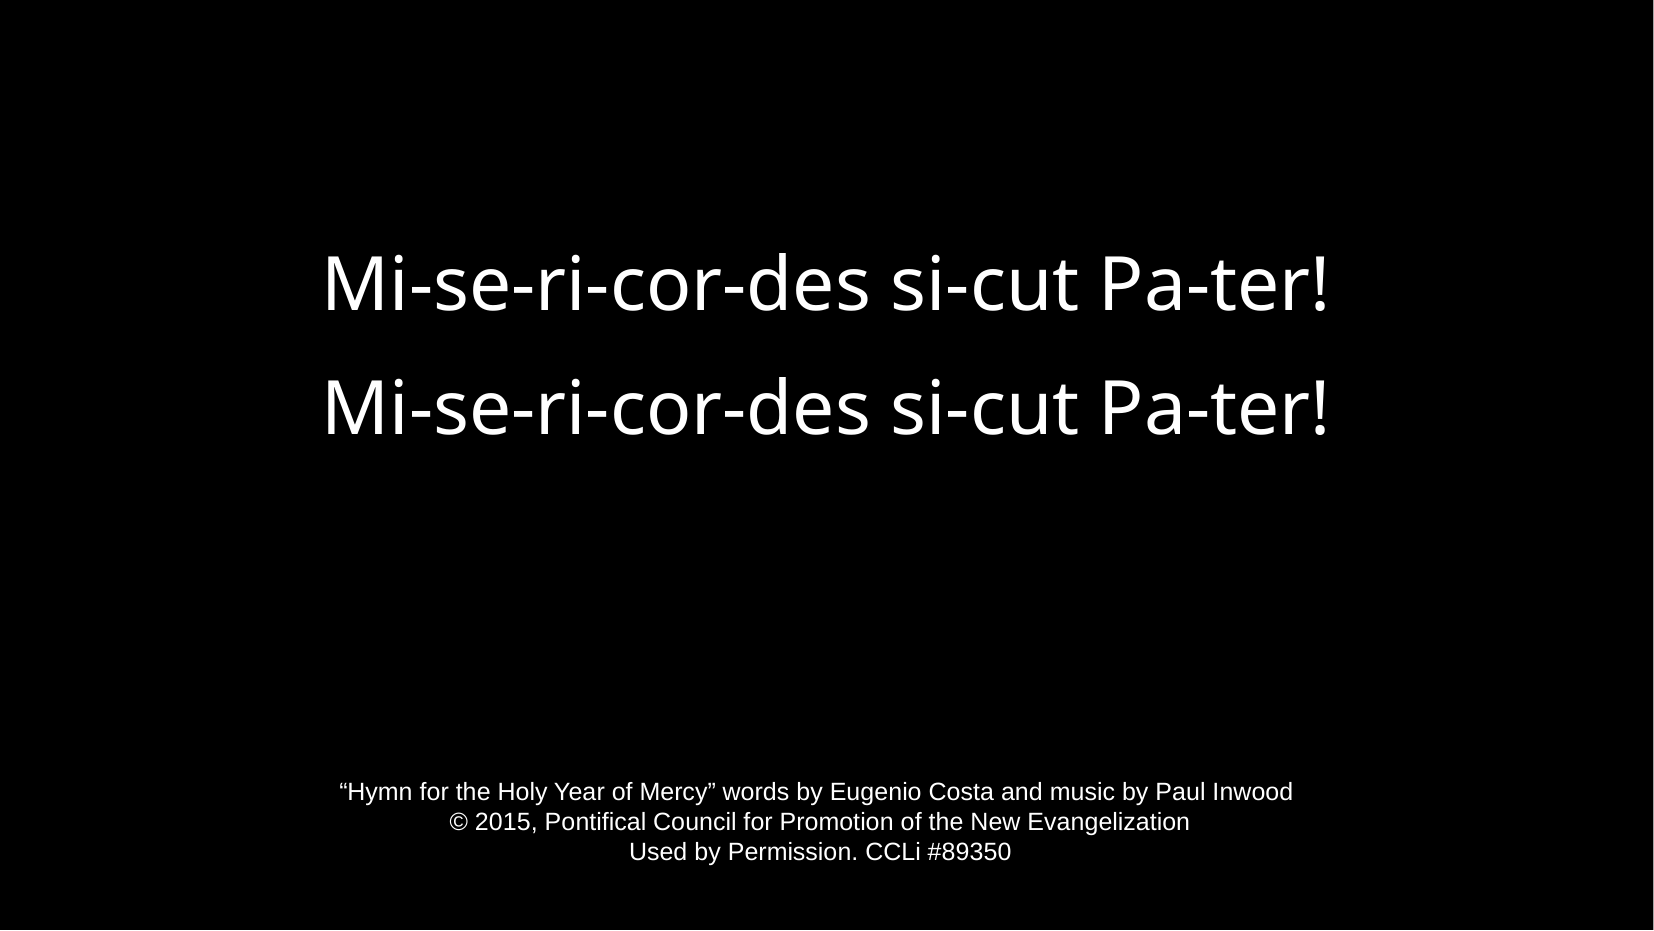

# Mi-se-ri-cor-des si-cut Pa-ter!
Mi-se-ri-cor-des si-cut Pa-ter!
“Hymn for the Holy Year of Mercy” words by Eugenio Costa and music by Paul Inwood
© 2015, Pontifical Council for Promotion of the New Evangelization
Used by Permission. CCLi #89350